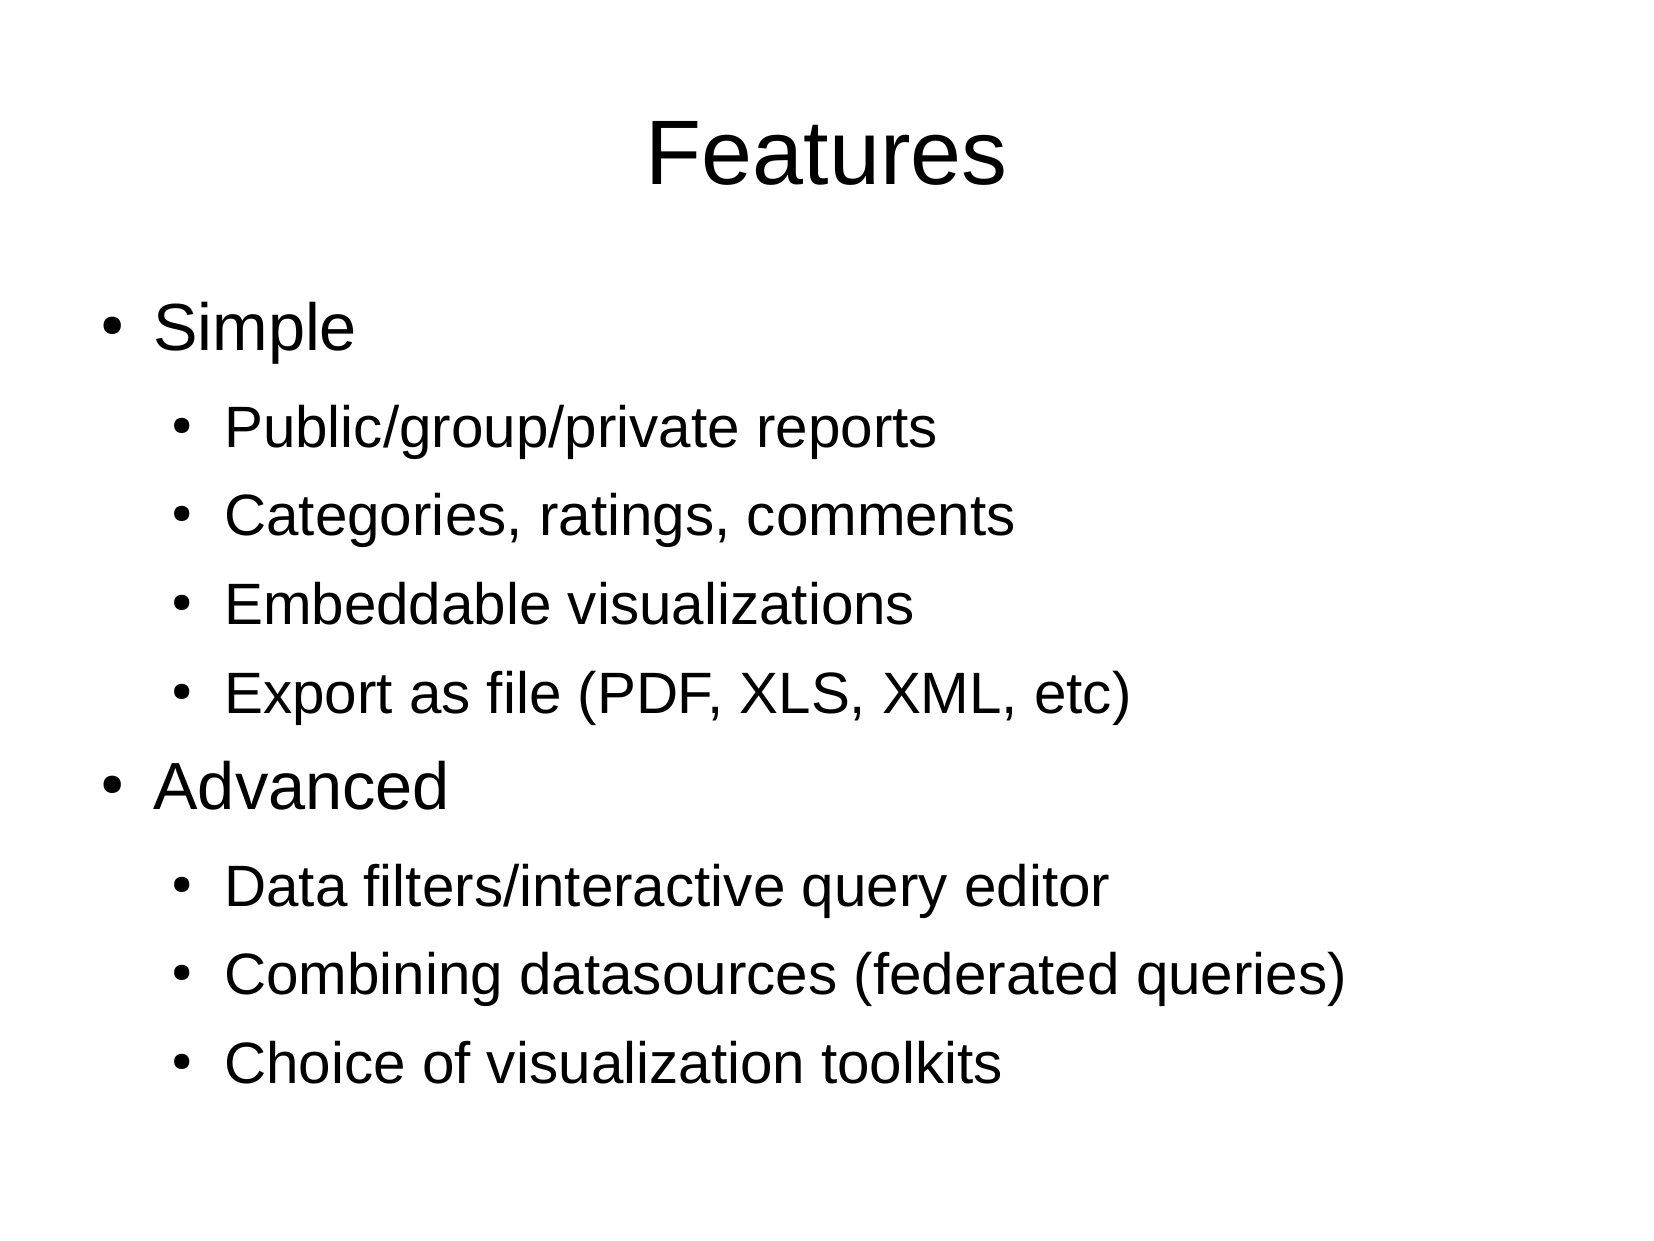

# Features
Simple
Public/group/private reports
Categories, ratings, comments
Embeddable visualizations
Export as file (PDF, XLS, XML, etc)
Advanced
Data filters/interactive query editor
Combining datasources (federated queries)
Choice of visualization toolkits